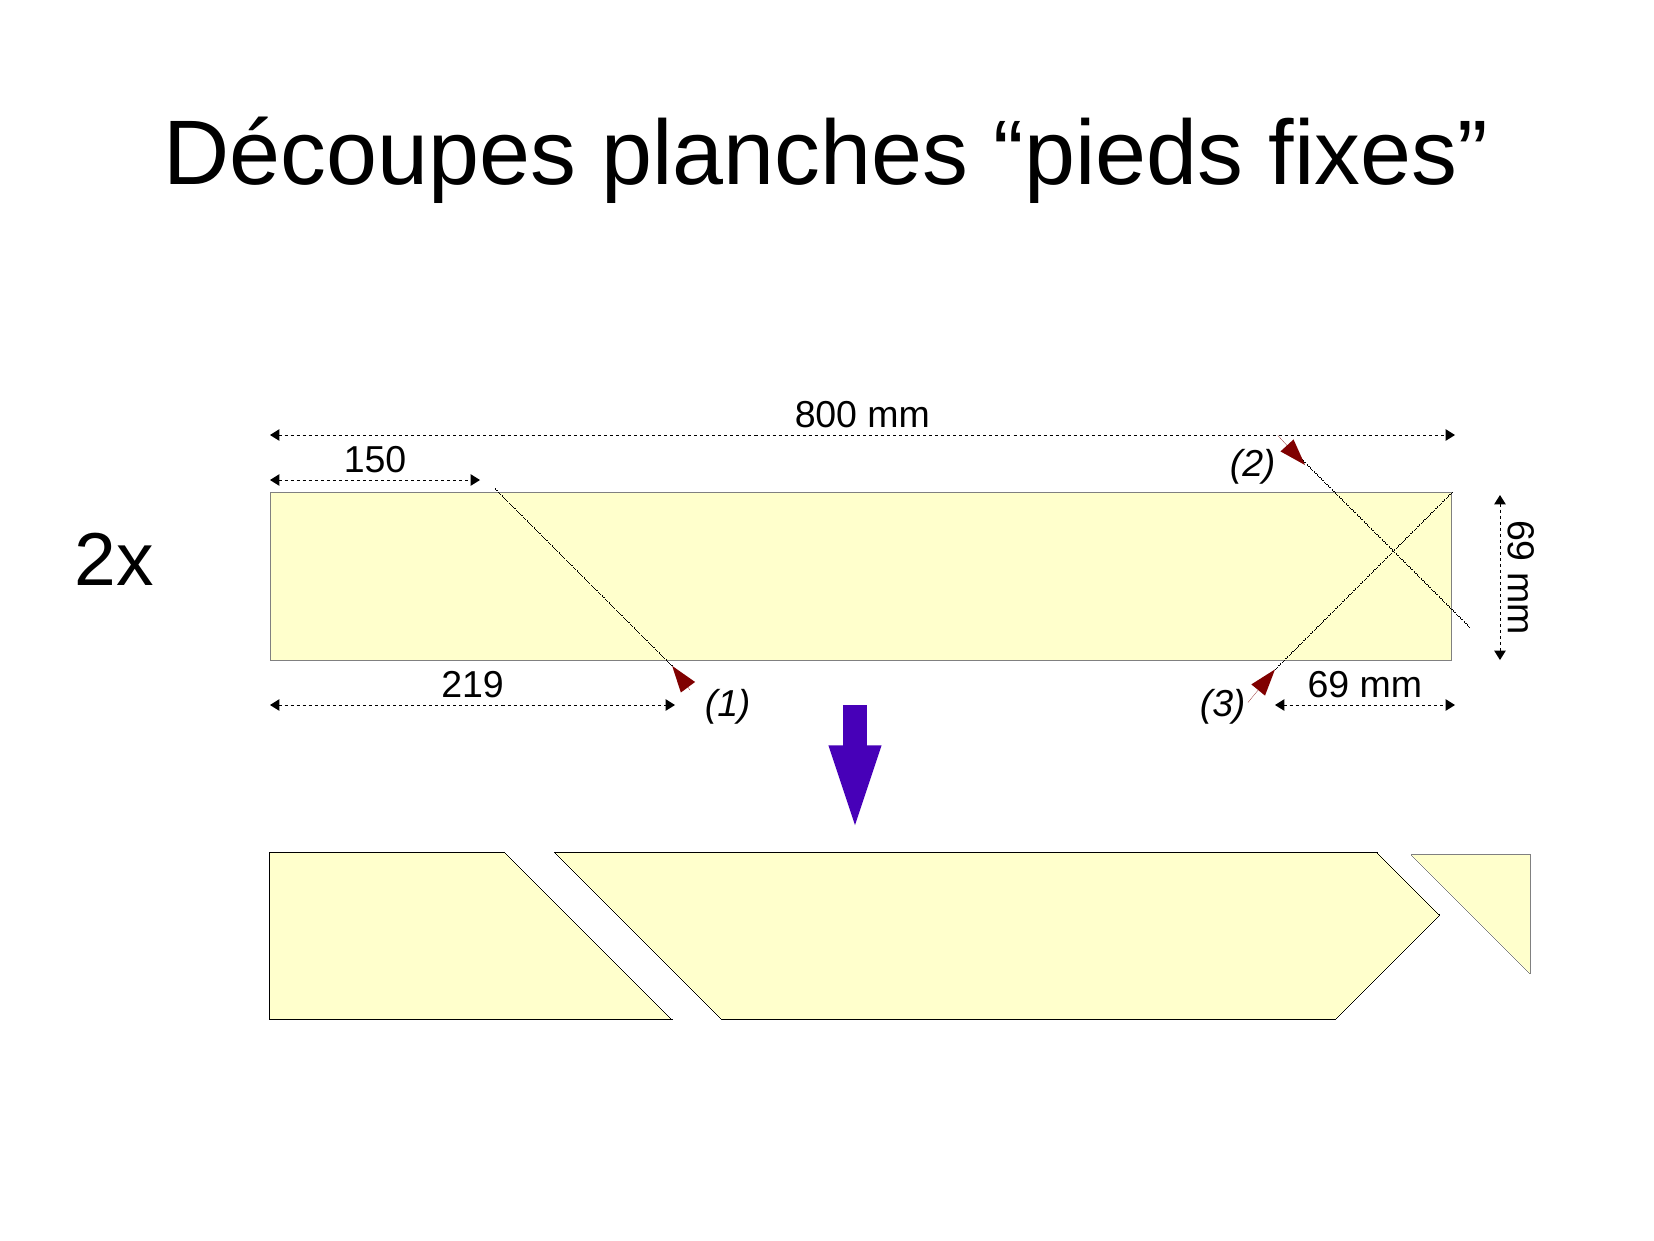

# Découpes planches “pieds fixes”
800 mm
(2)
150
69 mm
2x
(1)
(3)
219
69 mm